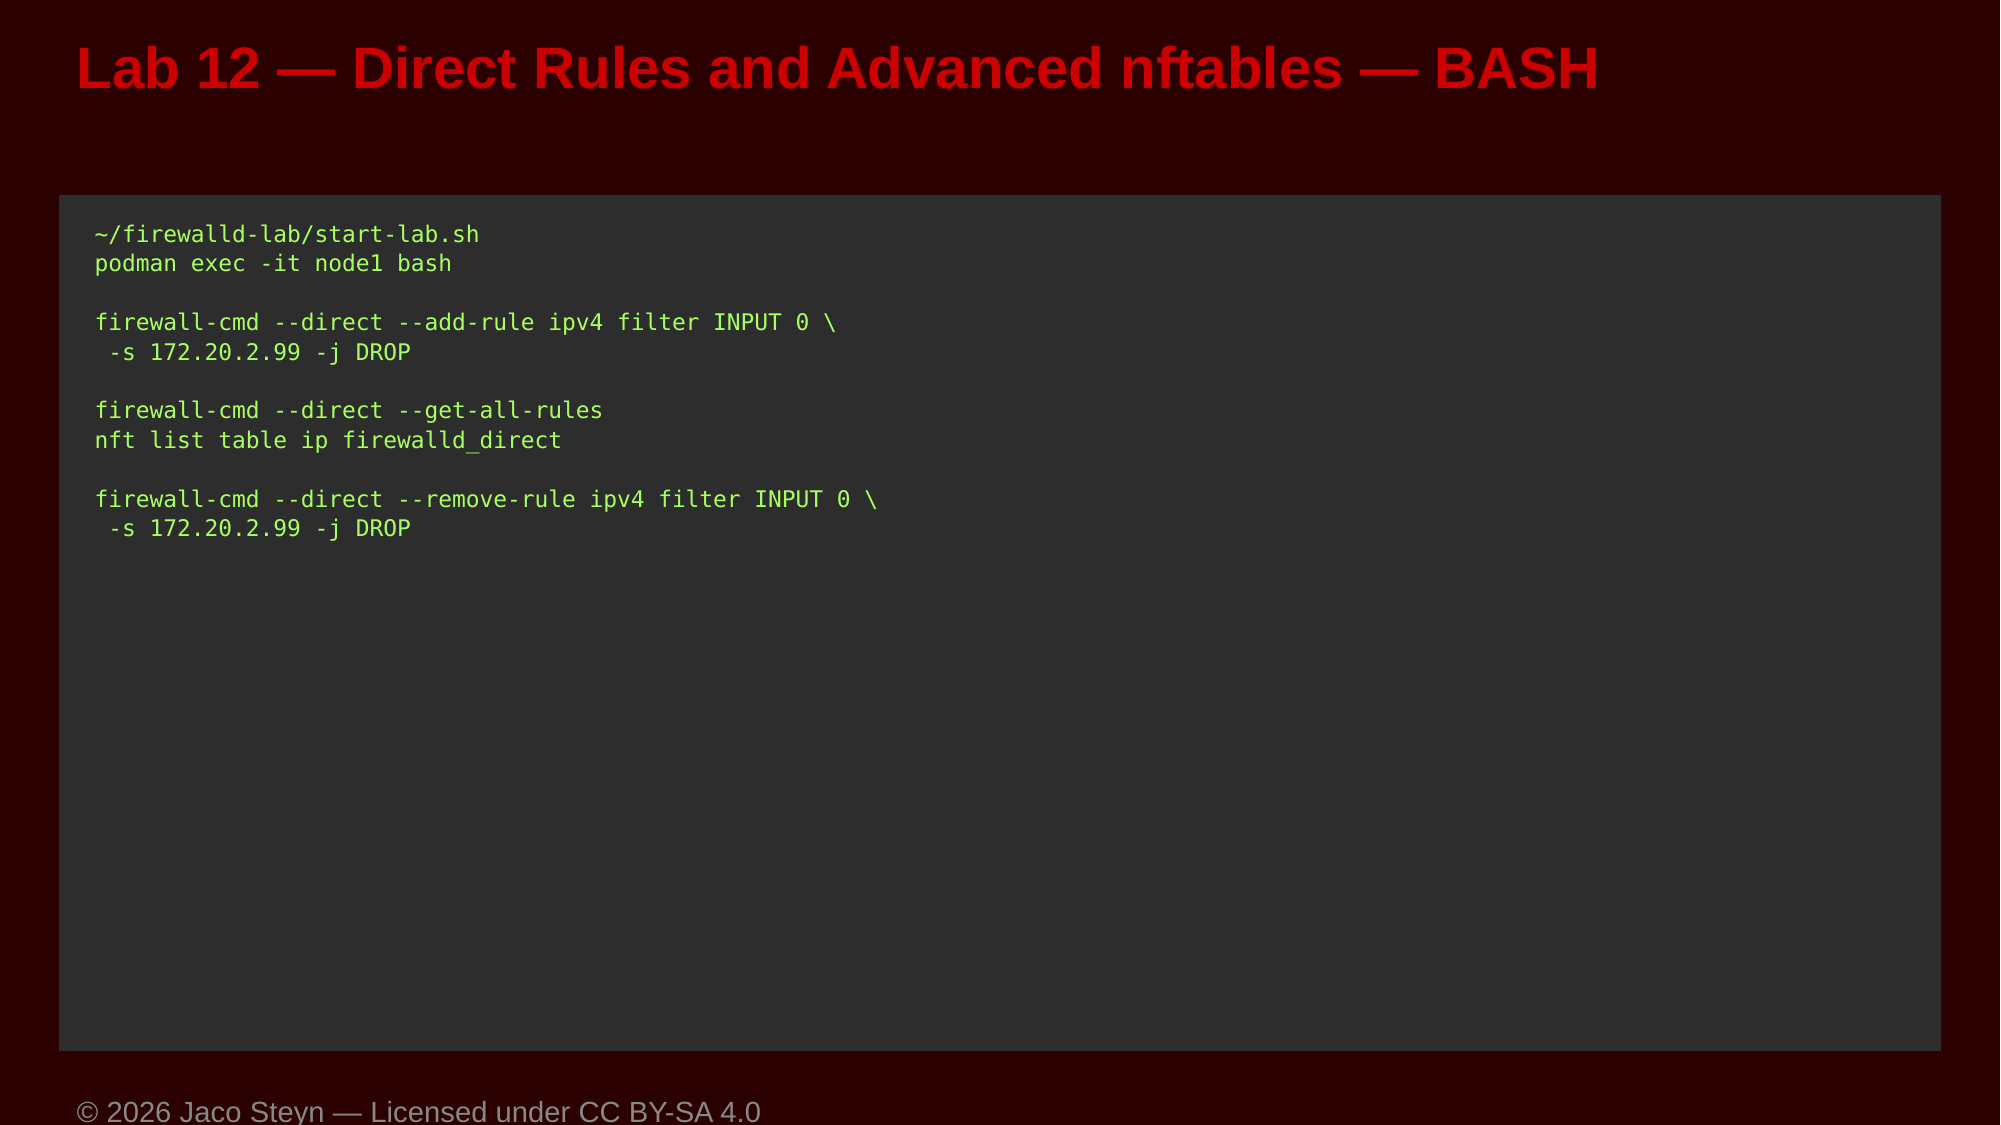

Lab 12 — Direct Rules and Advanced nftables — BASH
~/firewalld-lab/start-lab.sh
podman exec -it node1 bash
firewall-cmd --direct --add-rule ipv4 filter INPUT 0 \
 -s 172.20.2.99 -j DROP
firewall-cmd --direct --get-all-rules
nft list table ip firewalld_direct
firewall-cmd --direct --remove-rule ipv4 filter INPUT 0 \
 -s 172.20.2.99 -j DROP
© 2026 Jaco Steyn — Licensed under CC BY-SA 4.0